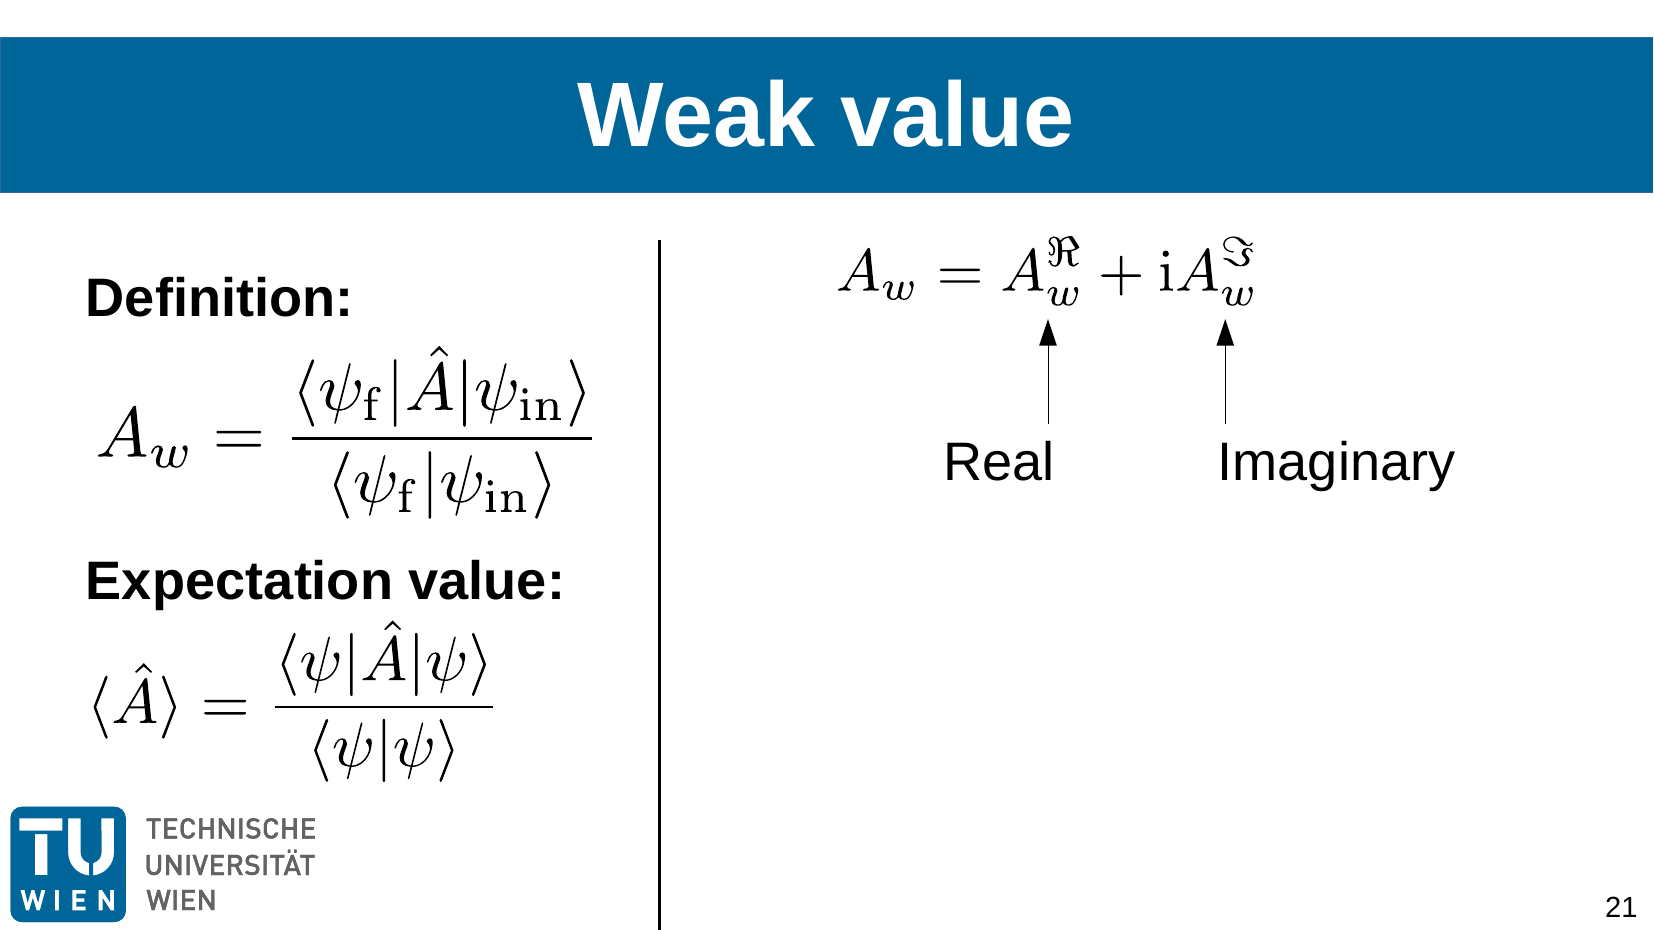

Weak value
Definition:
Real
Imaginary
# Expectation value: